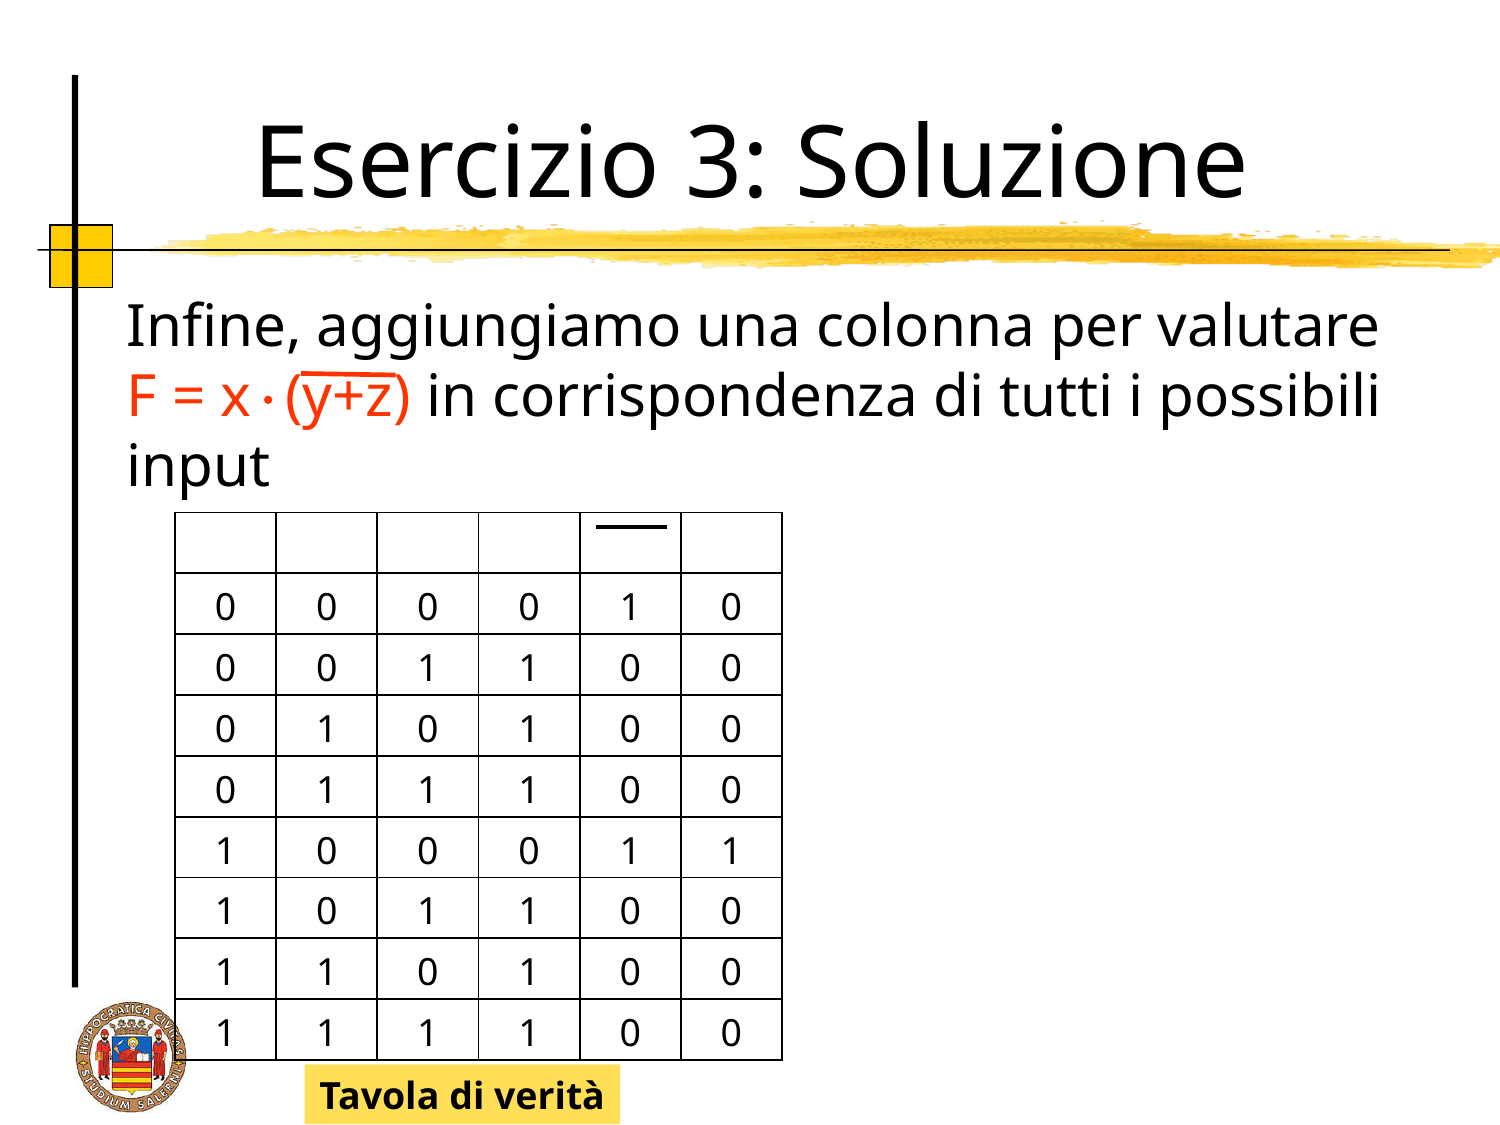

# Esercizio 3: Soluzione
Infine, aggiungiamo una colonna per valutare
F = x(y+z) in corrispondenza di tutti i possibili input
| x | y | z | y+z | y+z | F |
| --- | --- | --- | --- | --- | --- |
| 0 | 0 | 0 | 0 | 1 | 0 |
| 0 | 0 | 1 | 1 | 0 | 0 |
| 0 | 1 | 0 | 1 | 0 | 0 |
| 0 | 1 | 1 | 1 | 0 | 0 |
| 1 | 0 | 0 | 0 | 1 | 1 |
| 1 | 0 | 1 | 1 | 0 | 0 |
| 1 | 1 | 0 | 1 | 0 | 0 |
| 1 | 1 | 1 | 1 | 0 | 0 |
Tavola di verità